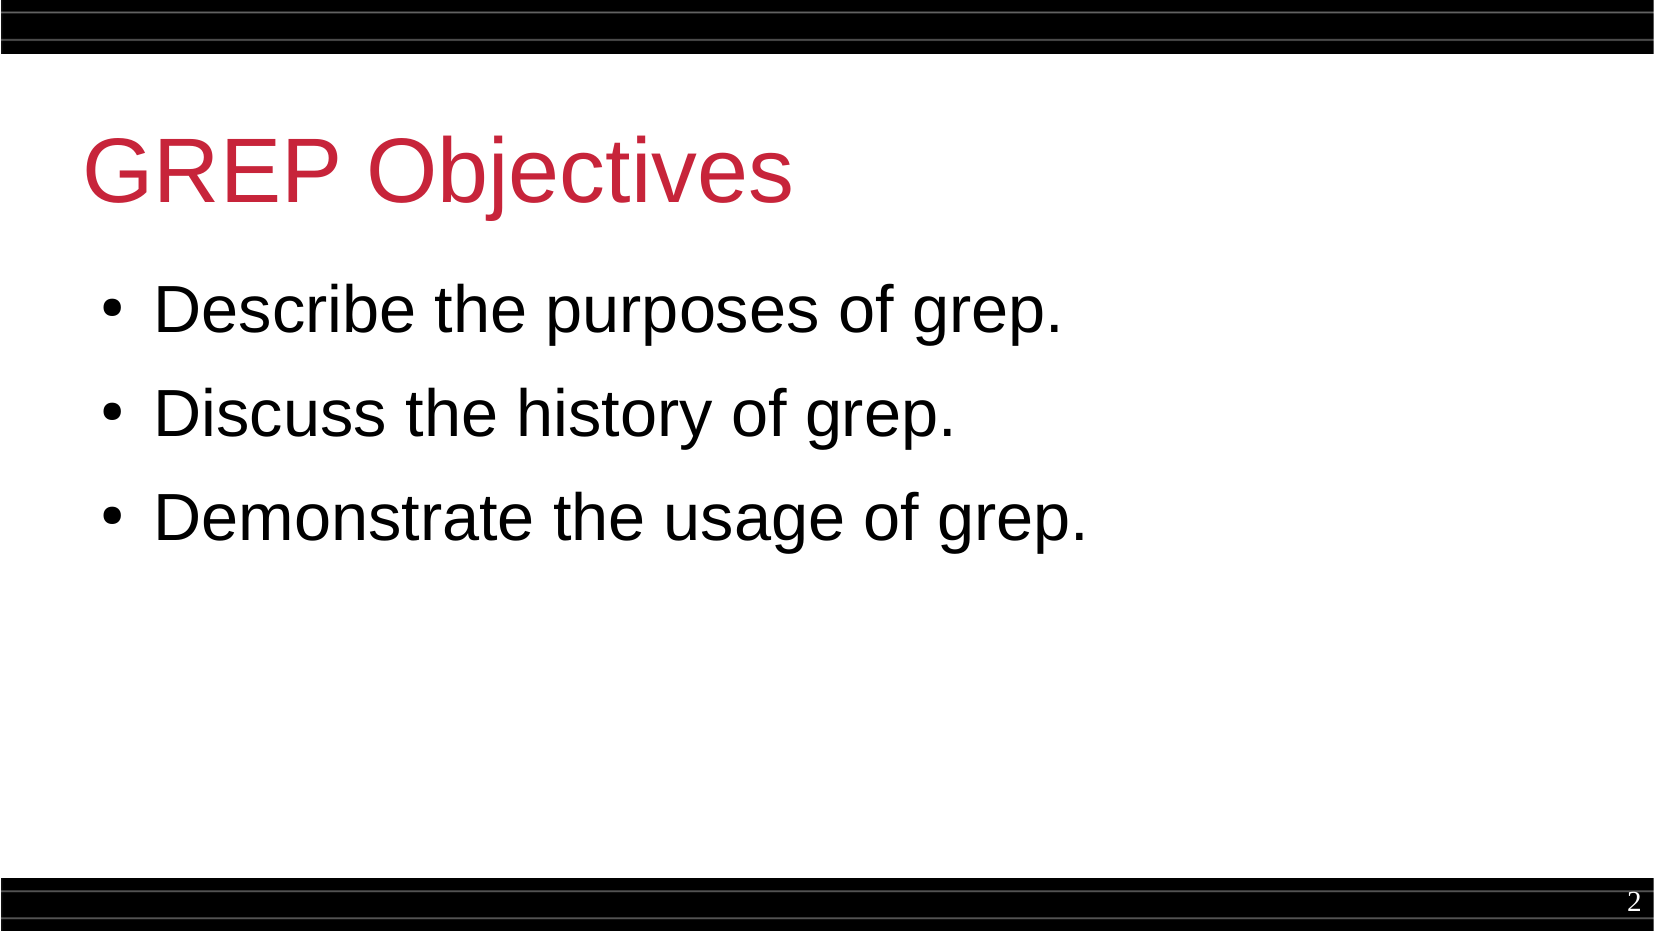

# GREP Objectives
Describe the purposes of grep.
Discuss the history of grep.
Demonstrate the usage of grep.